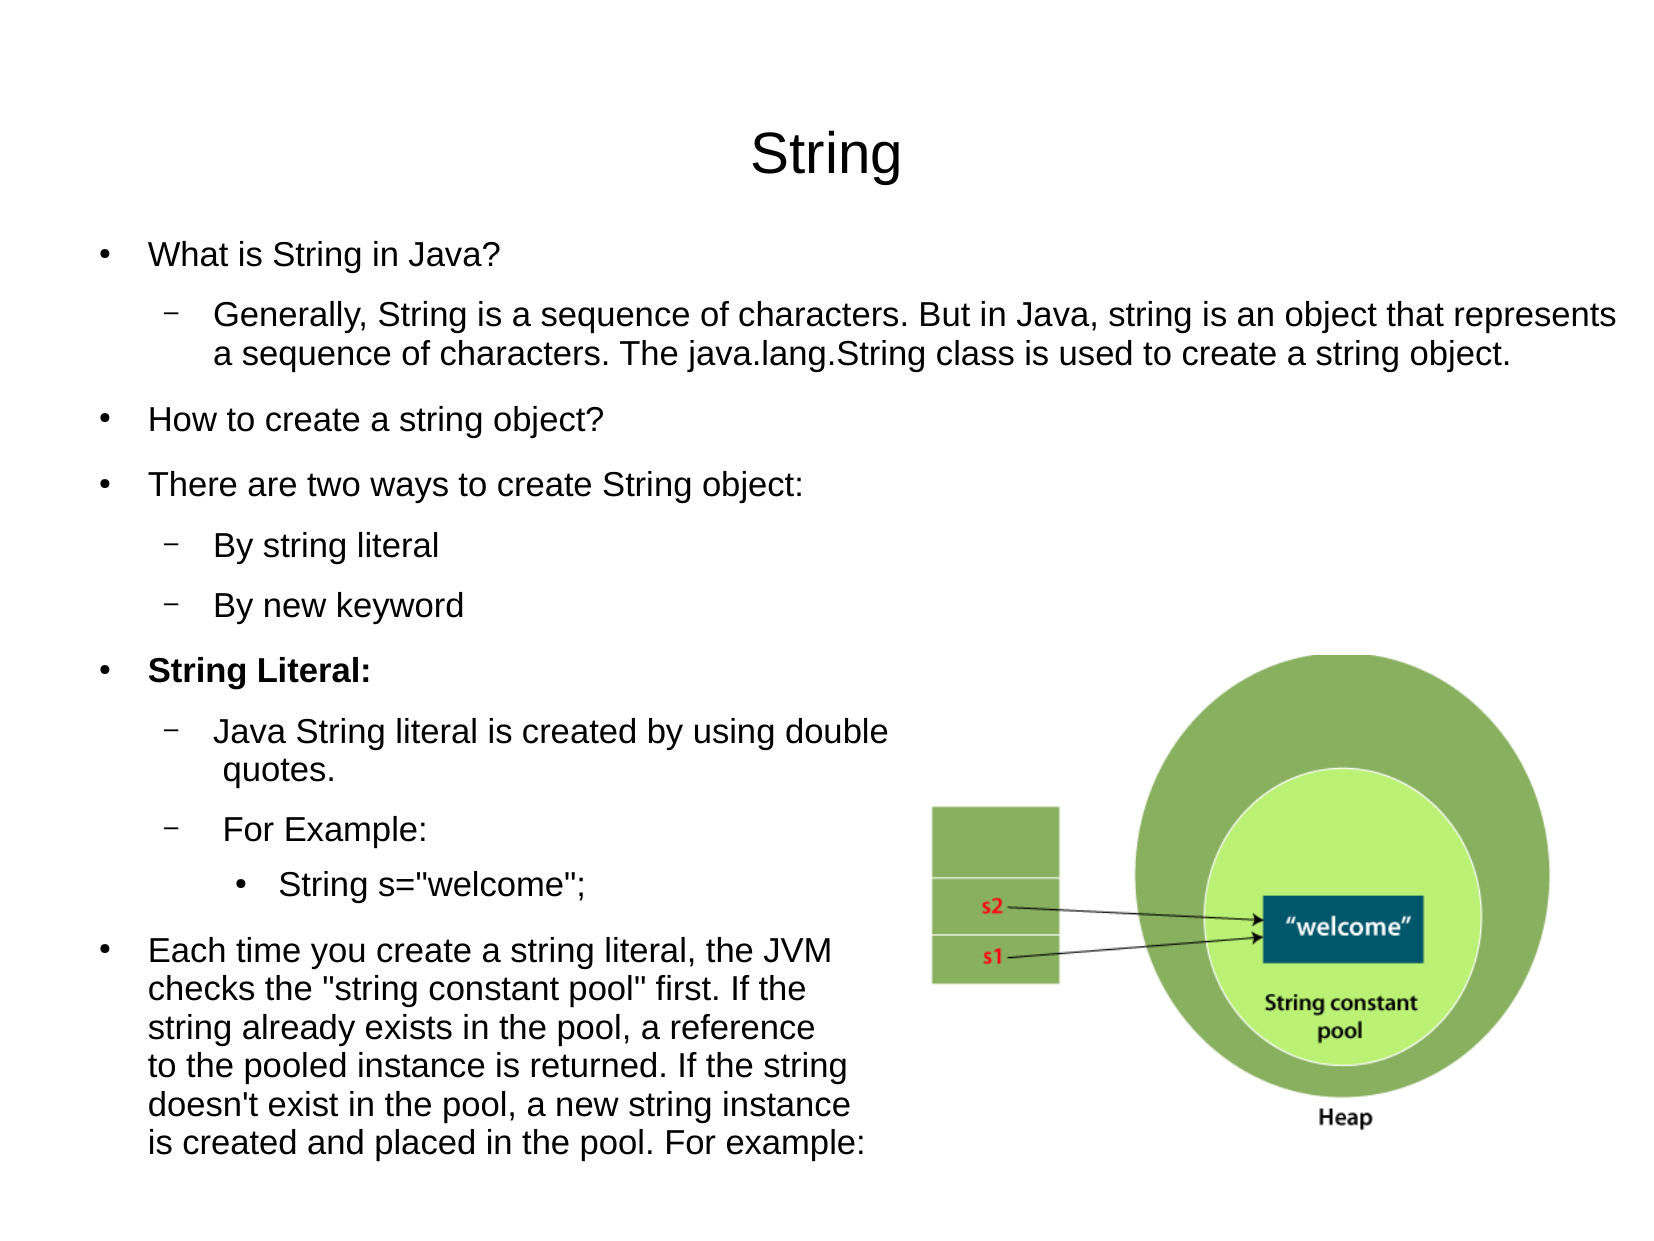

# String
What is String in Java?
Generally, String is a sequence of characters. But in Java, string is an object that represents a sequence of characters. The java.lang.String class is used to create a string object.
How to create a string object?
There are two ways to create String object:
By string literal
By new keyword
String Literal:
Java String literal is created by using double
 quotes.
 For Example:
String s="welcome";
Each time you create a string literal, the JVM
checks the "string constant pool" first. If the
string already exists in the pool, a reference
to the pooled instance is returned. If the string
doesn't exist in the pool, a new string instance
is created and placed in the pool. For example: